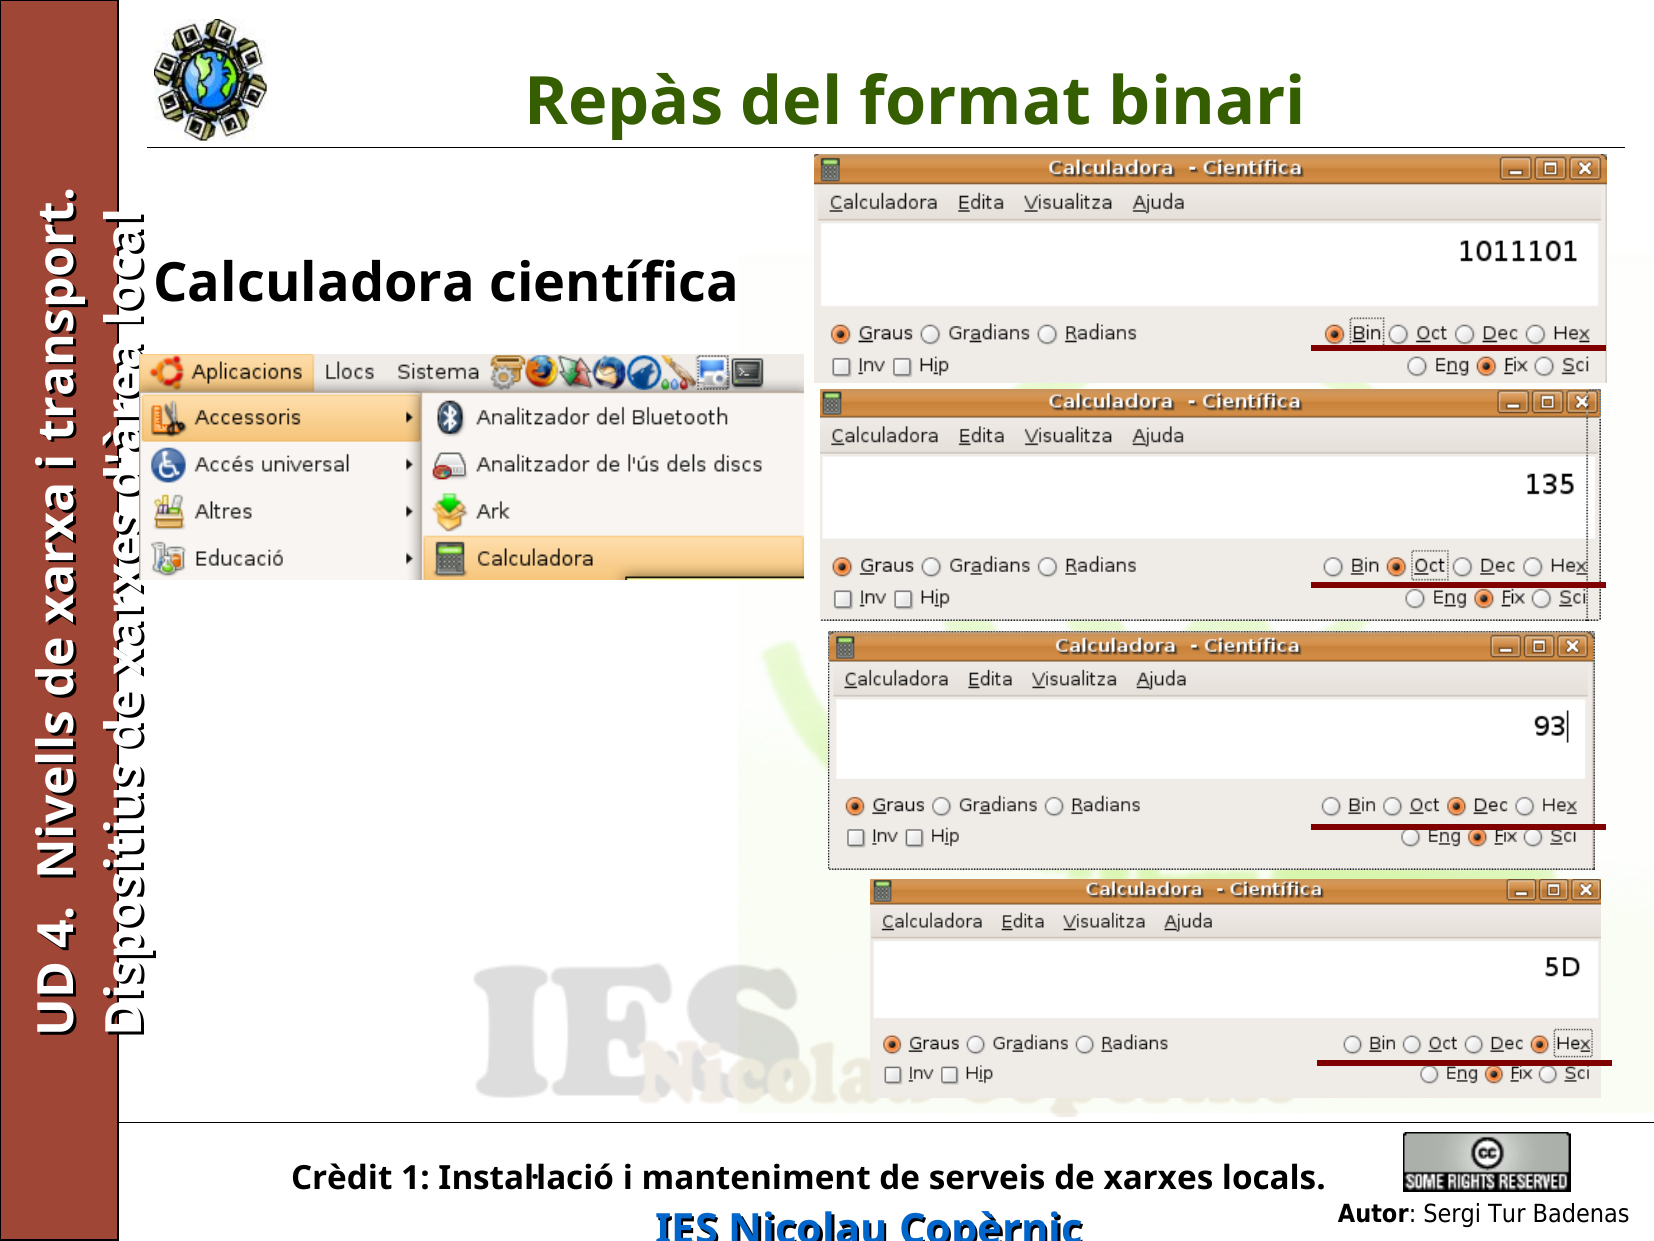

# Repàs del format binari
Calculadora científica